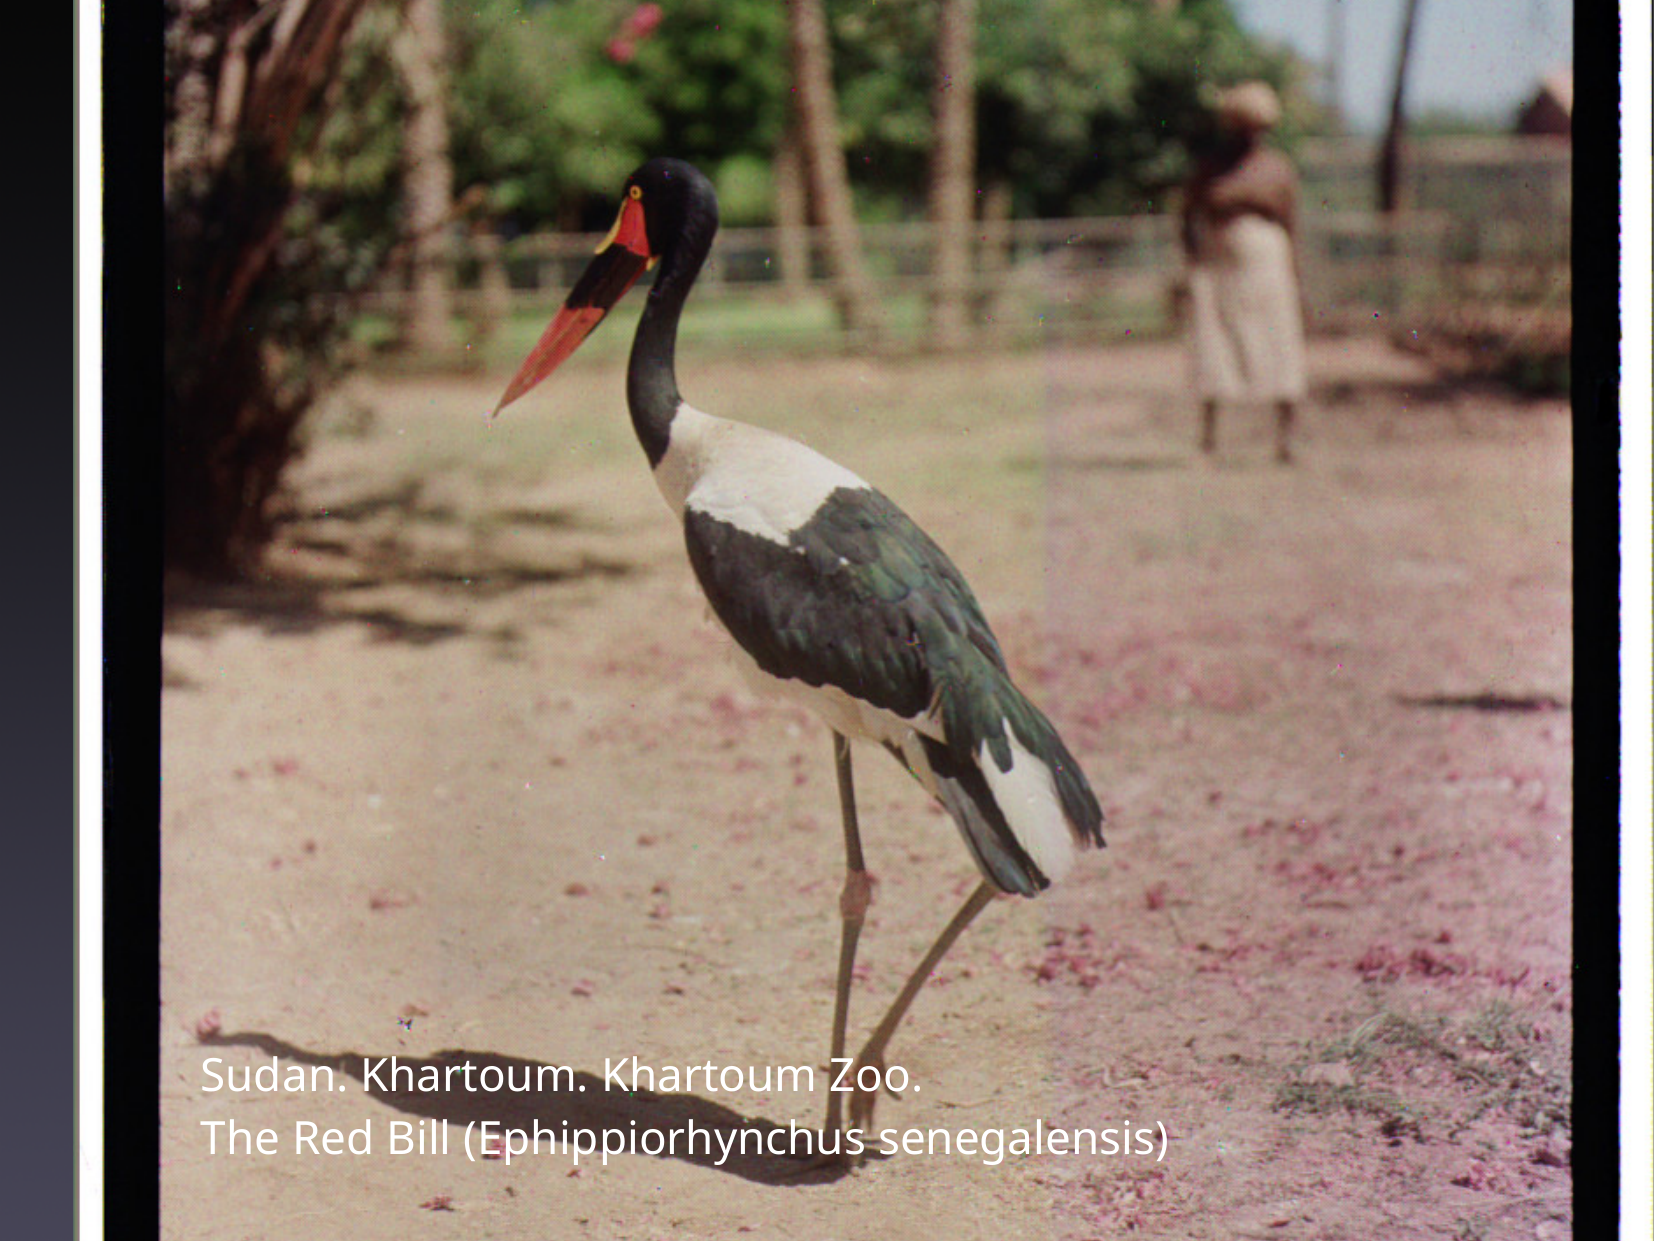

#
Sudan. Khartoum. Khartoum Zoo.
The Red Bill (Ephippiorhynchus senegalensis)